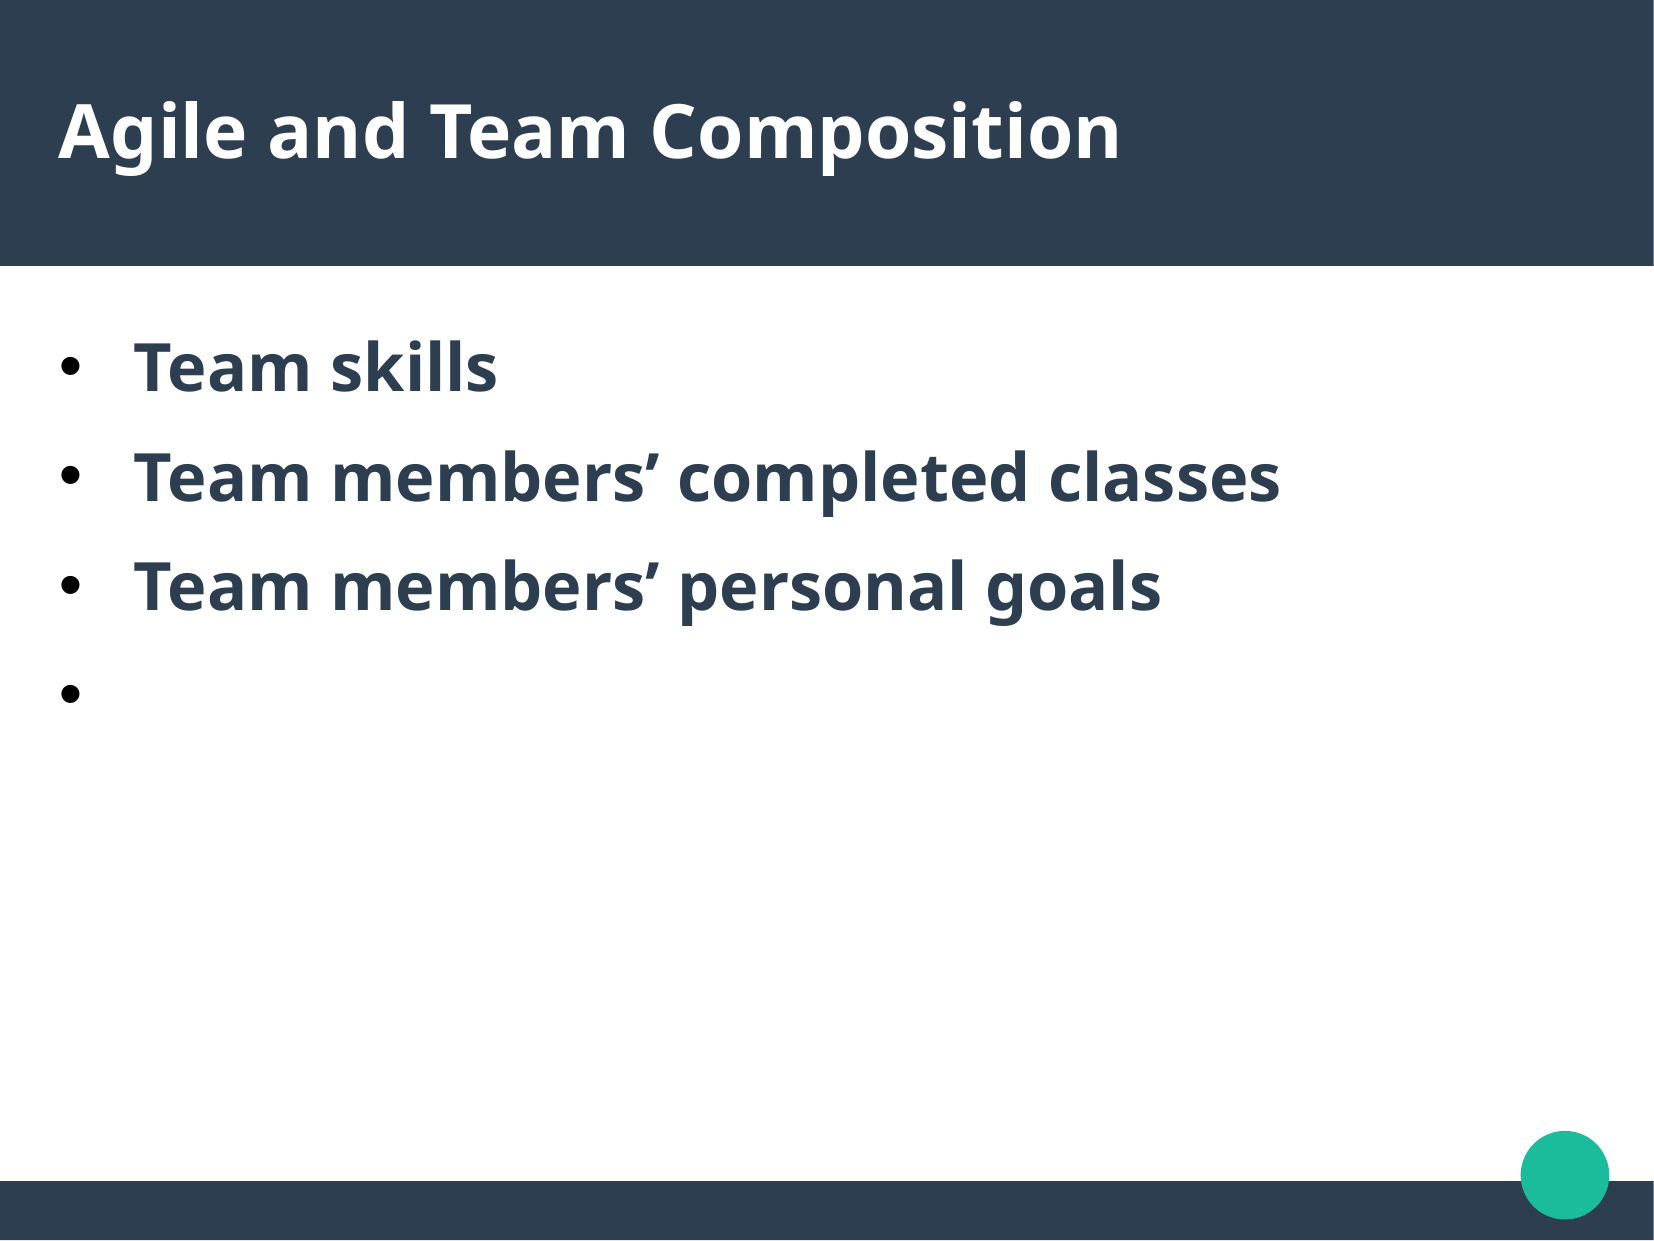

# Agile and Team Composition
Team skills
Team members’ completed classes
Team members’ personal goals